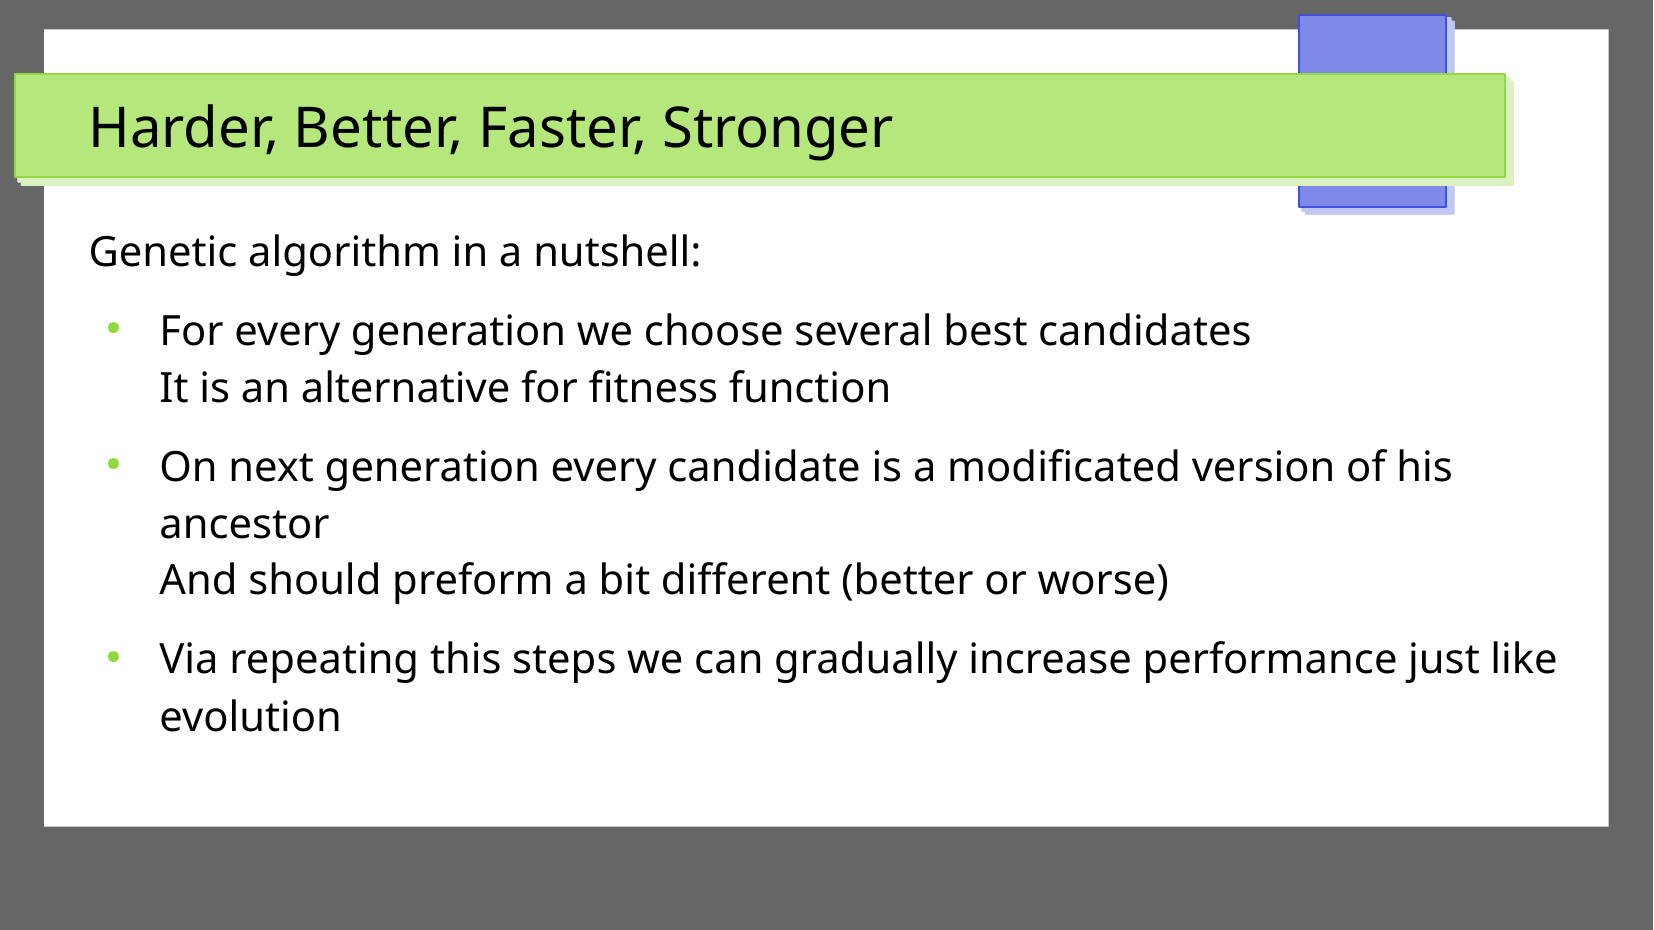

# Harder, Better, Faster, Stronger
Genetic algorithm in a nutshell:
For every generation we choose several best candidates
It is an alternative for fitness function
On next generation every candidate is a modificated version of his ancestor
And should preform a bit different (better or worse)
Via repeating this steps we can gradually increase performance just like evolution